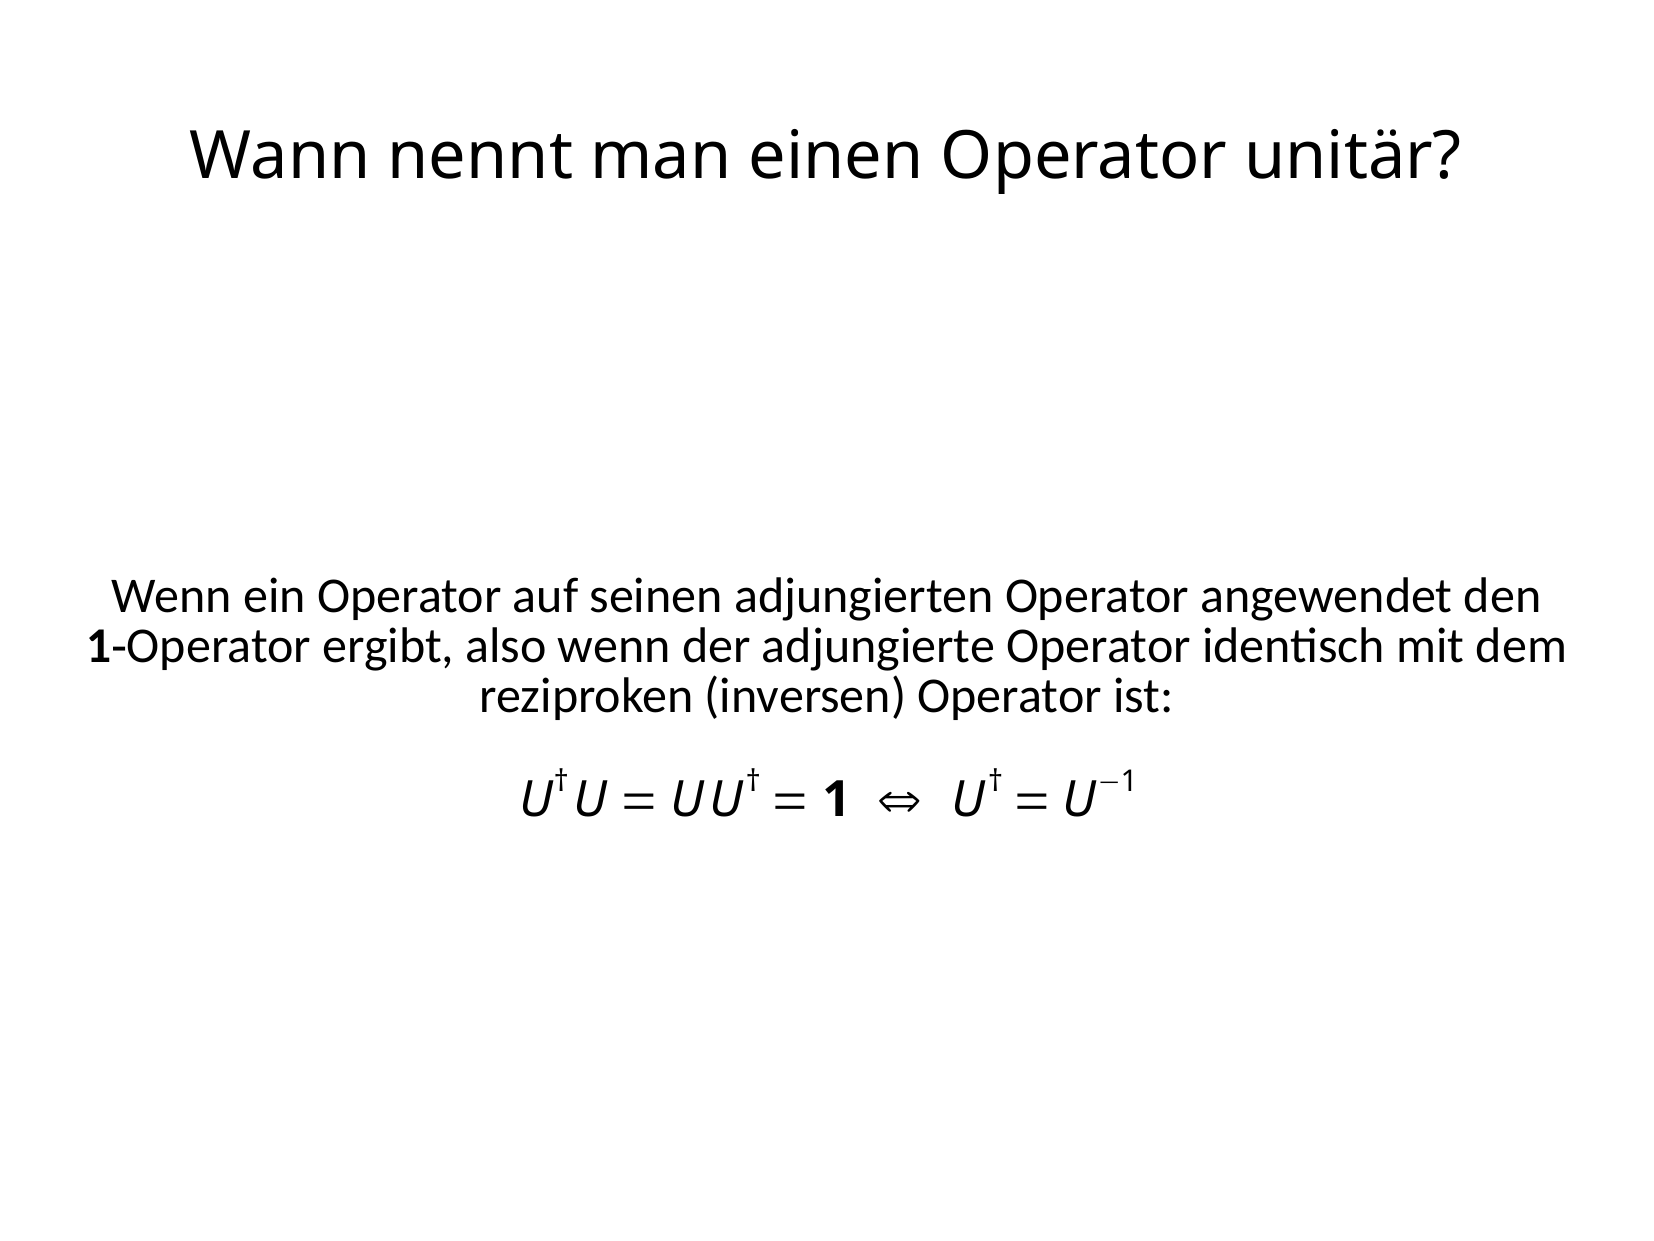

# Wann nennt man einen Operator unitär?
Wenn ein Operator auf seinen adjungierten Operator angewendet den 1‑Operator ergibt, also wenn der adjungierte Operator identisch mit dem reziproken (inversen) Operator ist: